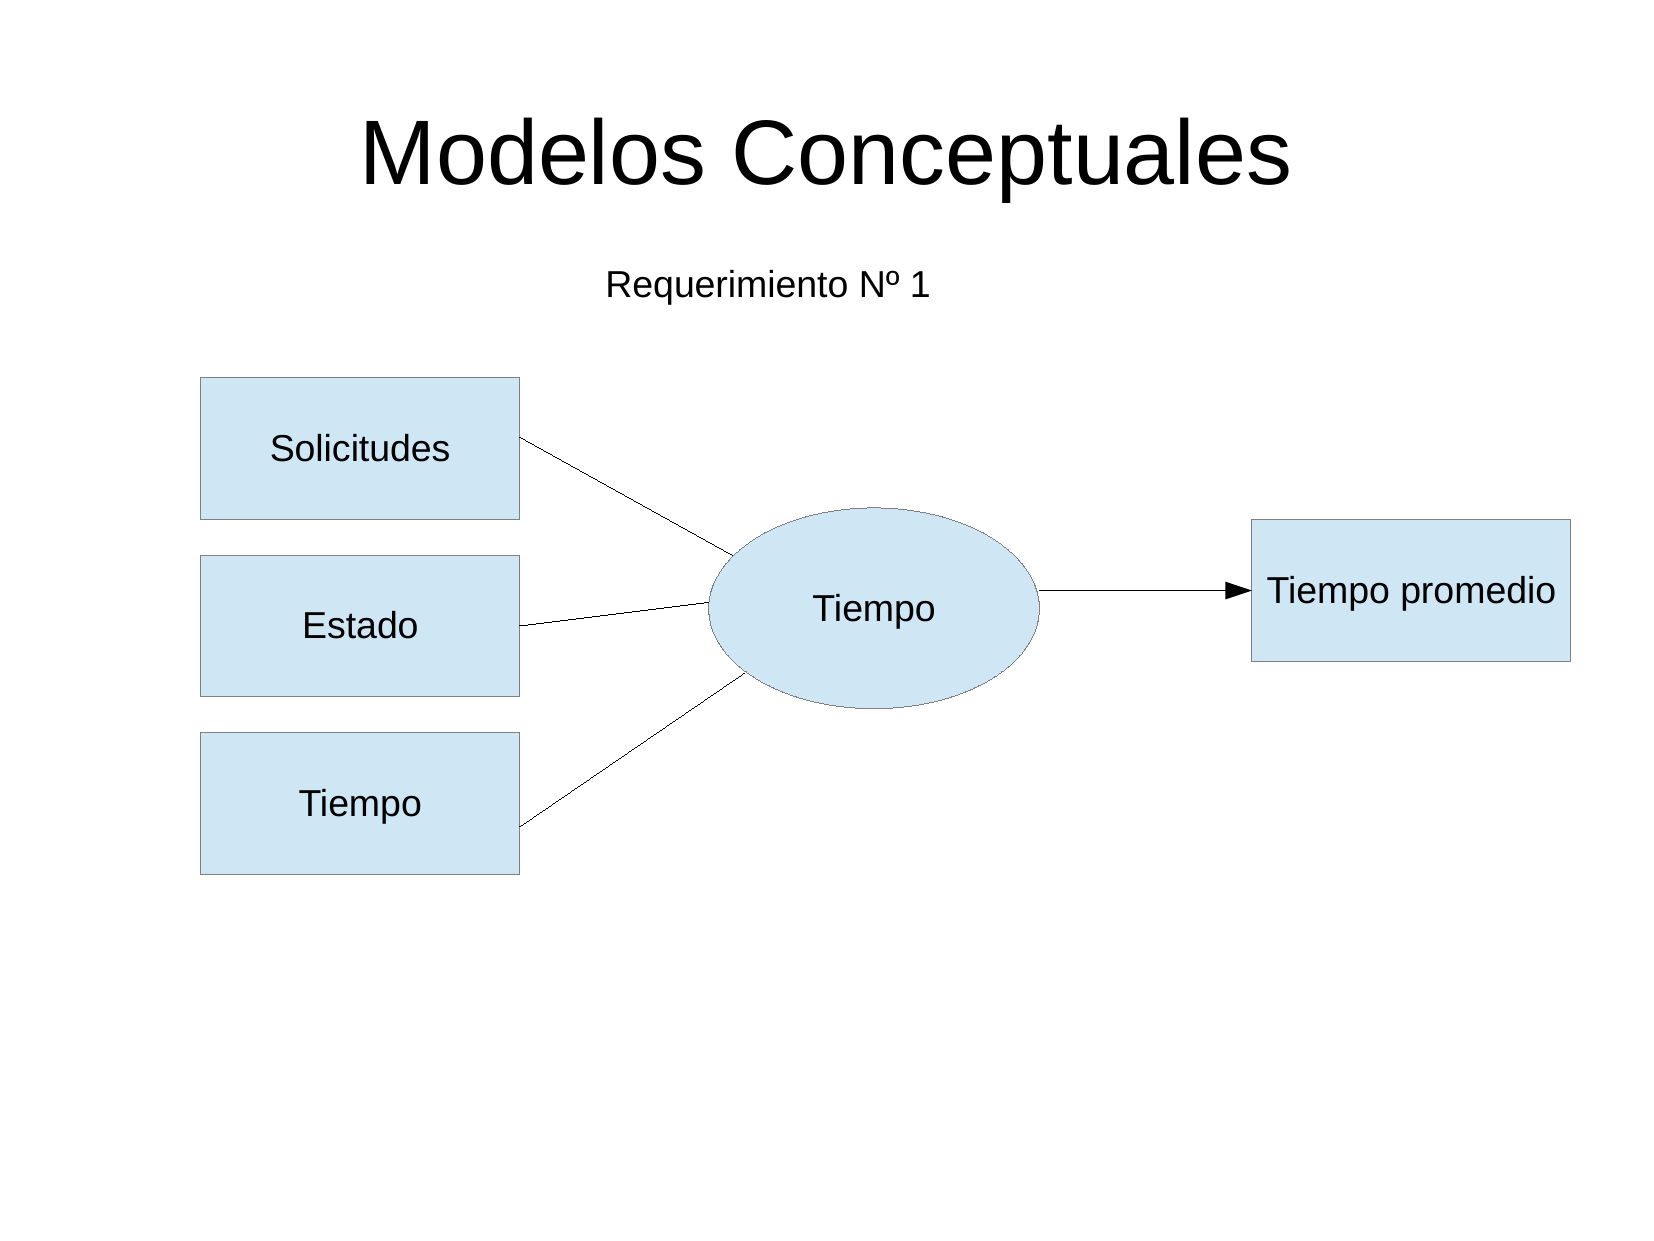

# Modelos Conceptuales
Requerimiento Nº 1
Solicitudes
Tiempo
Tiempo promedio
Estado
Tiempo